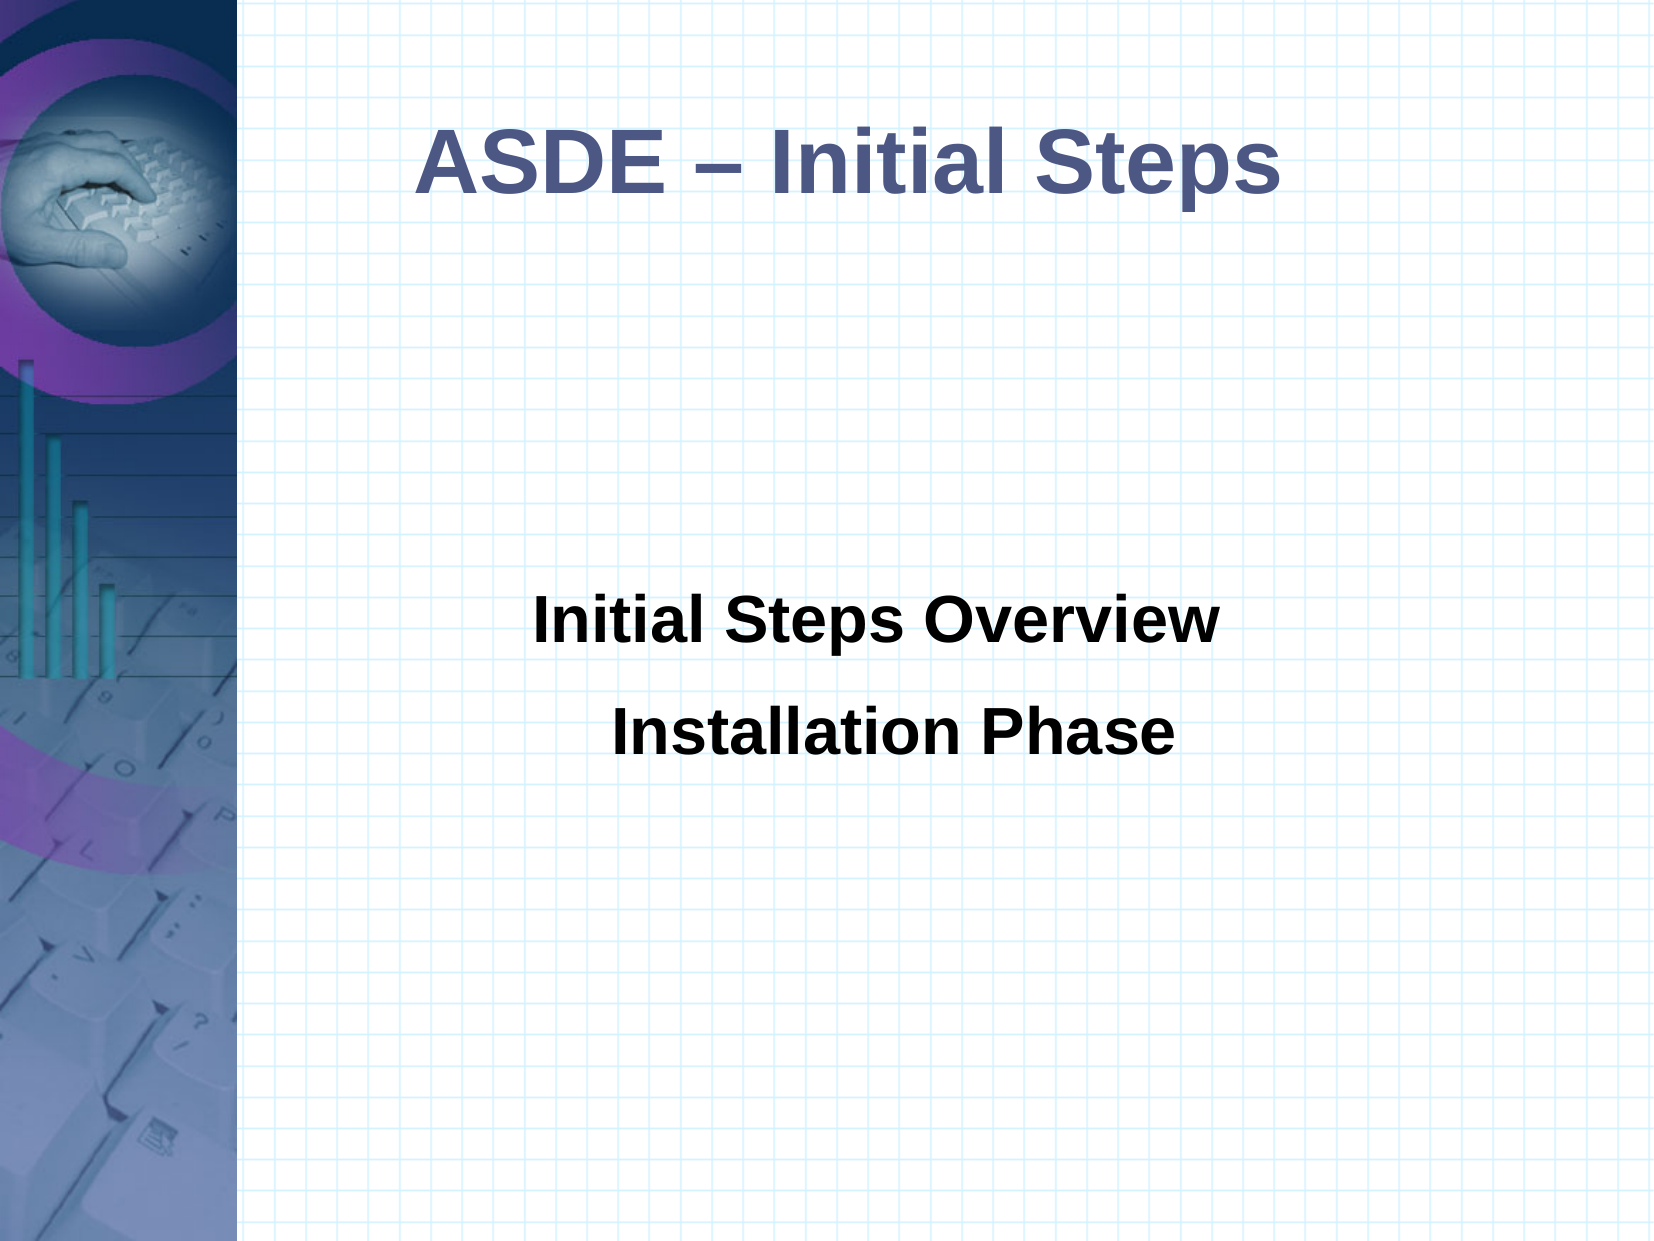

# ASDE – Initial Steps
Initial Steps Overview
Installation Phase